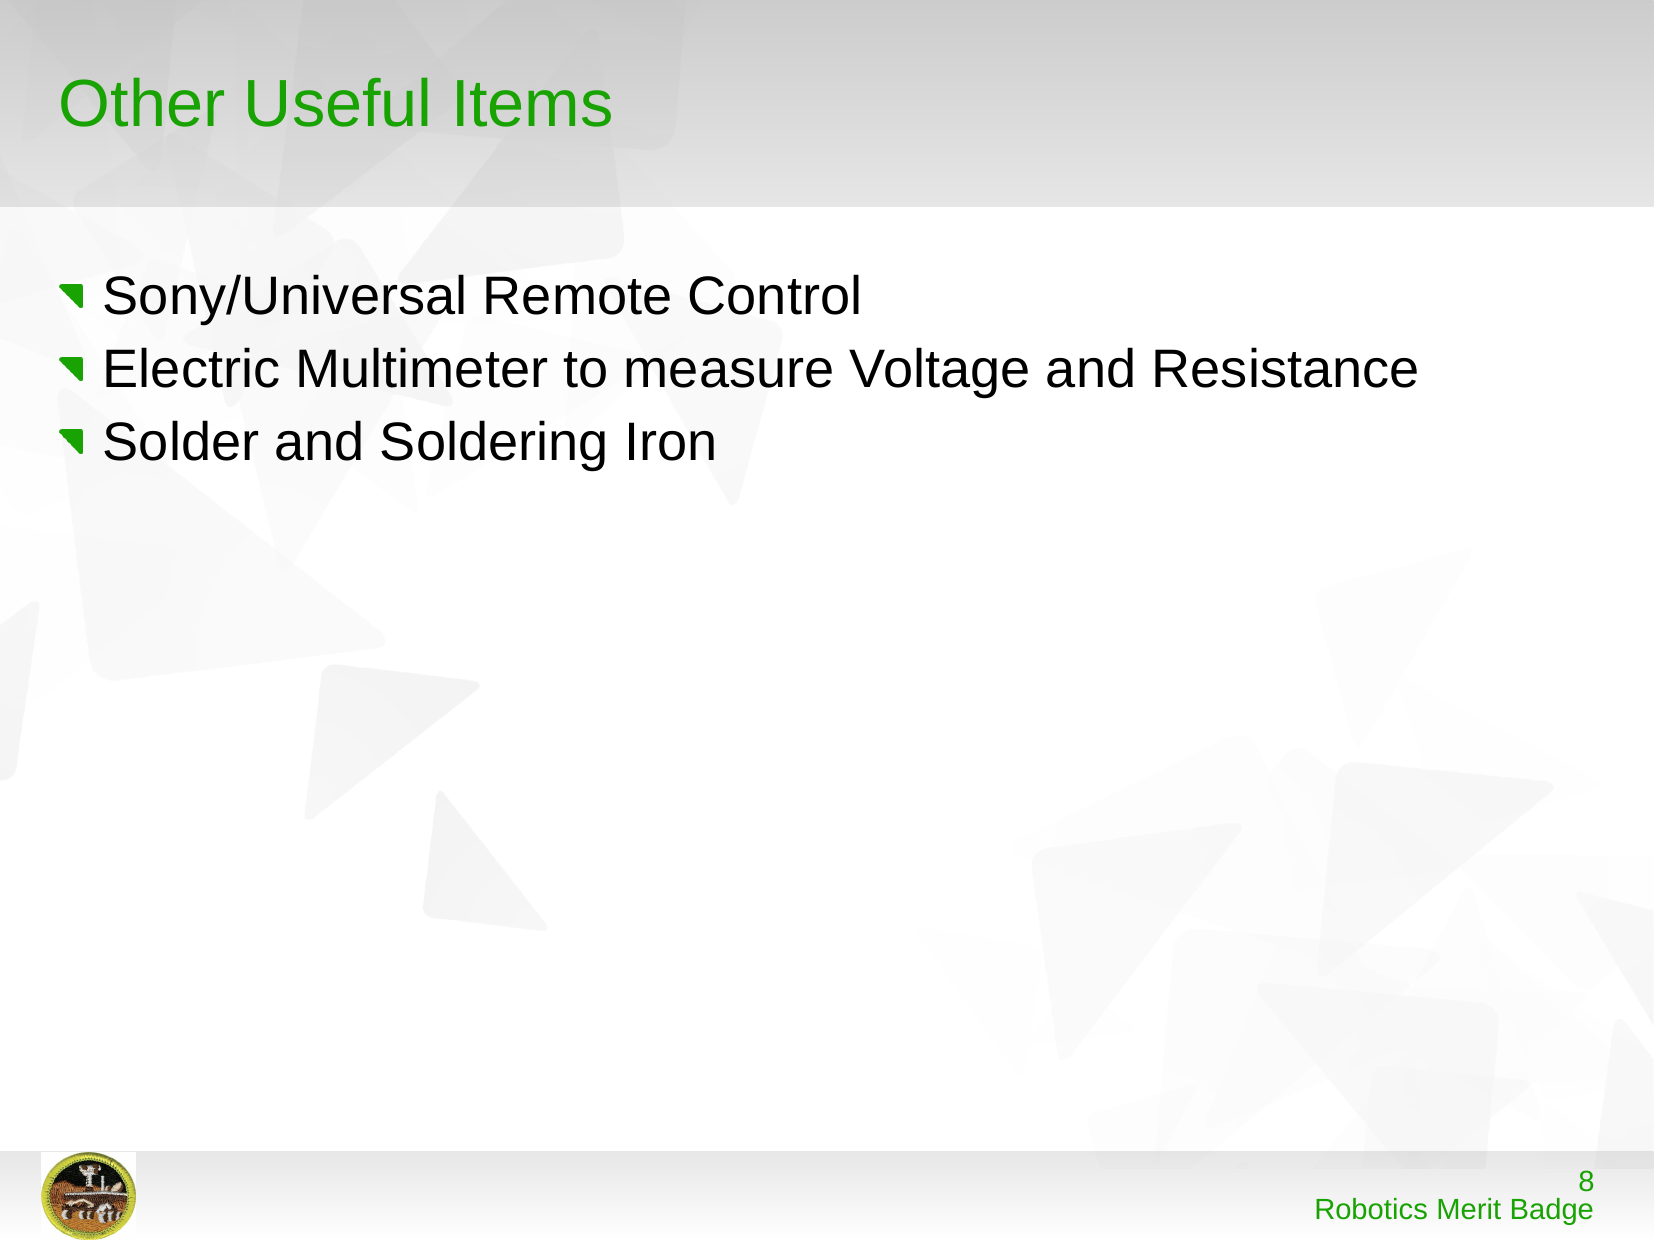

# Other Useful Items
Sony/Universal Remote Control
Electric Multimeter to measure Voltage and Resistance
Solder and Soldering Iron
8
Robotics Merit Badge